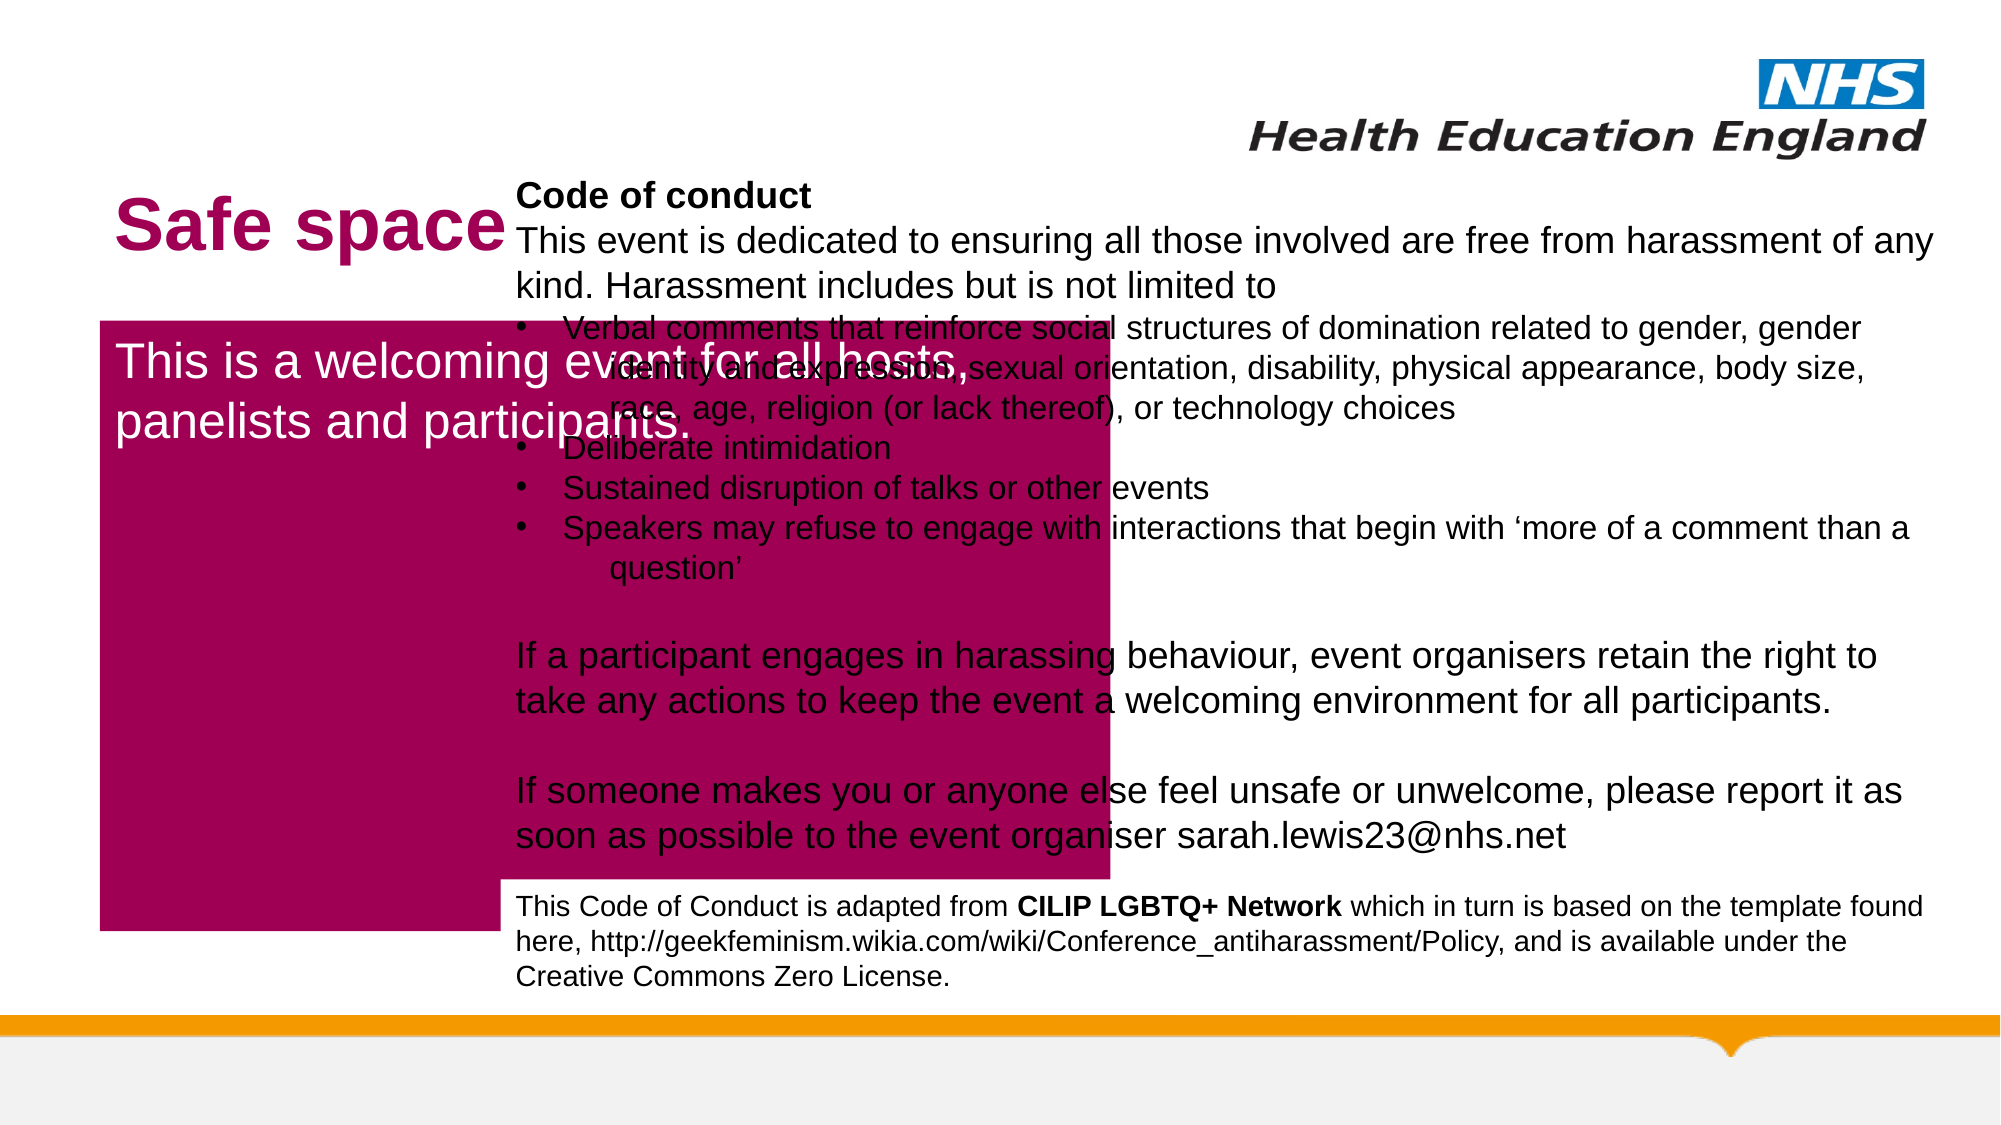

Code of conduct
This event is dedicated to ensuring all those involved are free from harassment of any kind. Harassment includes but is not limited to
Verbal comments that reinforce social structures of domination related to gender, gender identity and expression, sexual orientation, disability, physical appearance, body size, race, age, religion (or lack thereof), or technology choices
Deliberate intimidation
Sustained disruption of talks or other events
Speakers may refuse to engage with interactions that begin with ‘more of a comment than a question’
If a participant engages in harassing behaviour, event organisers retain the right to take any actions to keep the event a welcoming environment for all participants.
If someone makes you or anyone else feel unsafe or unwelcome, please report it as soon as possible to the event organiser sarah.lewis23@nhs.net
# Safe space
This is a welcoming event for all hosts, panelists and participants.
This Code of Conduct is adapted from CILIP LGBTQ+ Network which in turn is based on the template found here, http://geekfeminism.wikia.com/wiki/Conference_antiharassment/Policy, and is available under the Creative Commons Zero License.